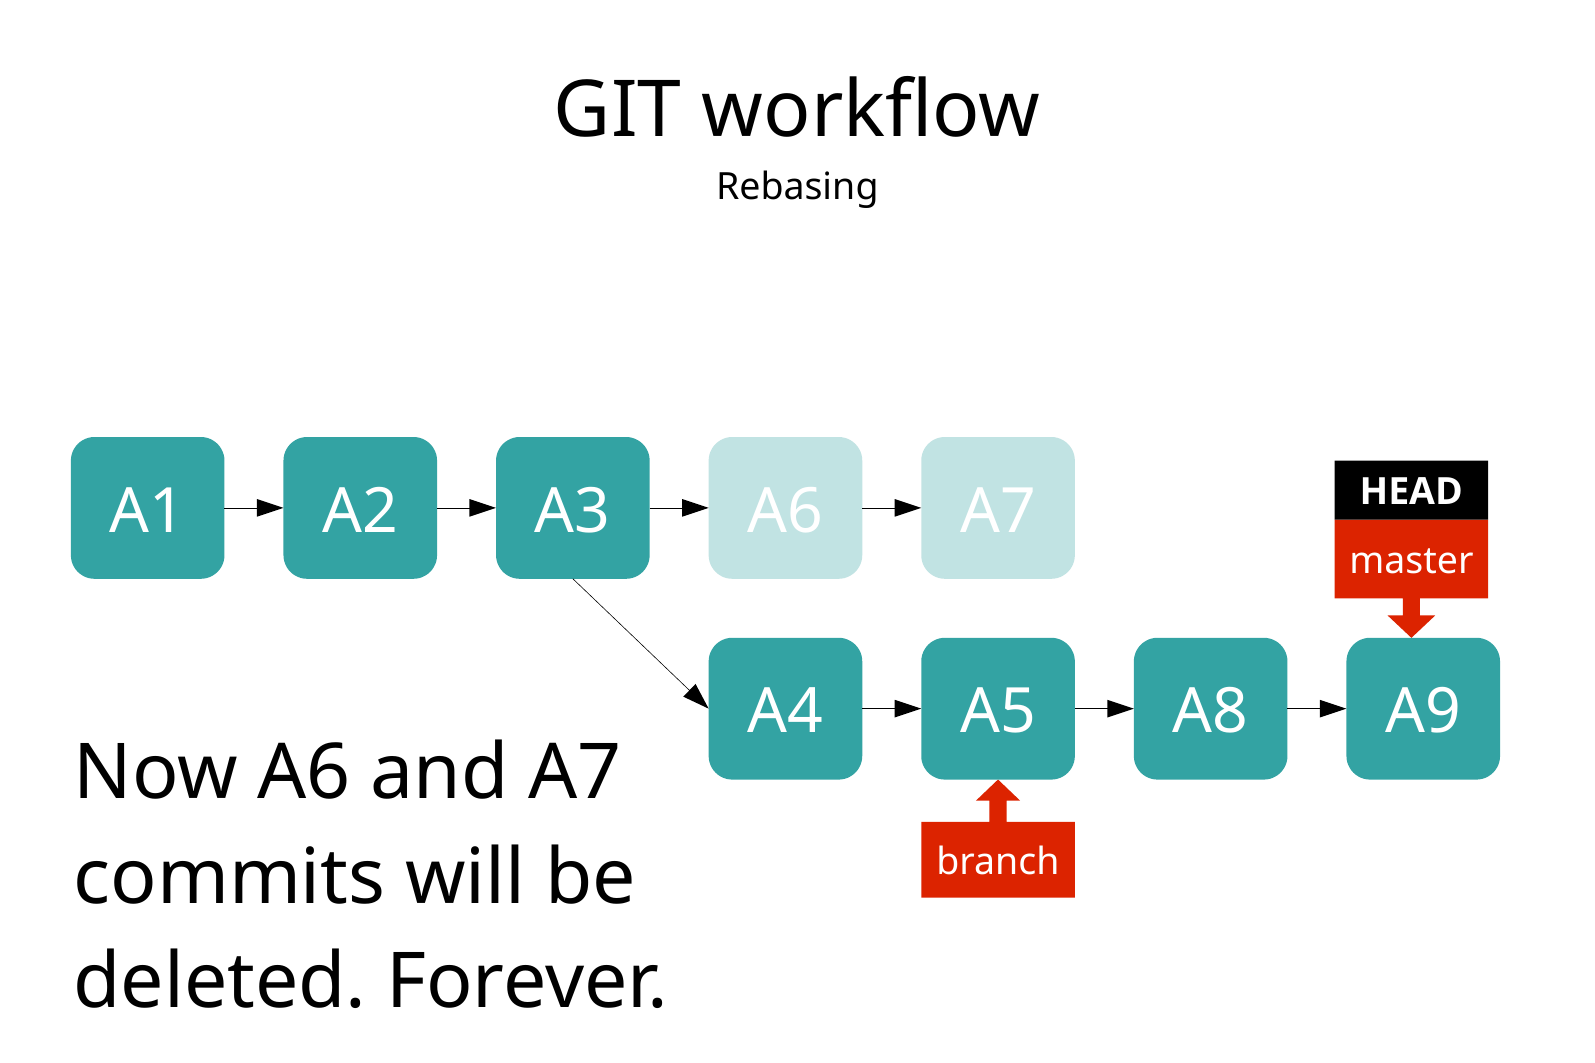

# GIT workflow Rebasing
A1
A2
A3
A6
A7
HEAD
master
A4
A5
A8
A9
Now A6 and A7 commits will be deleted. Forever.
branch